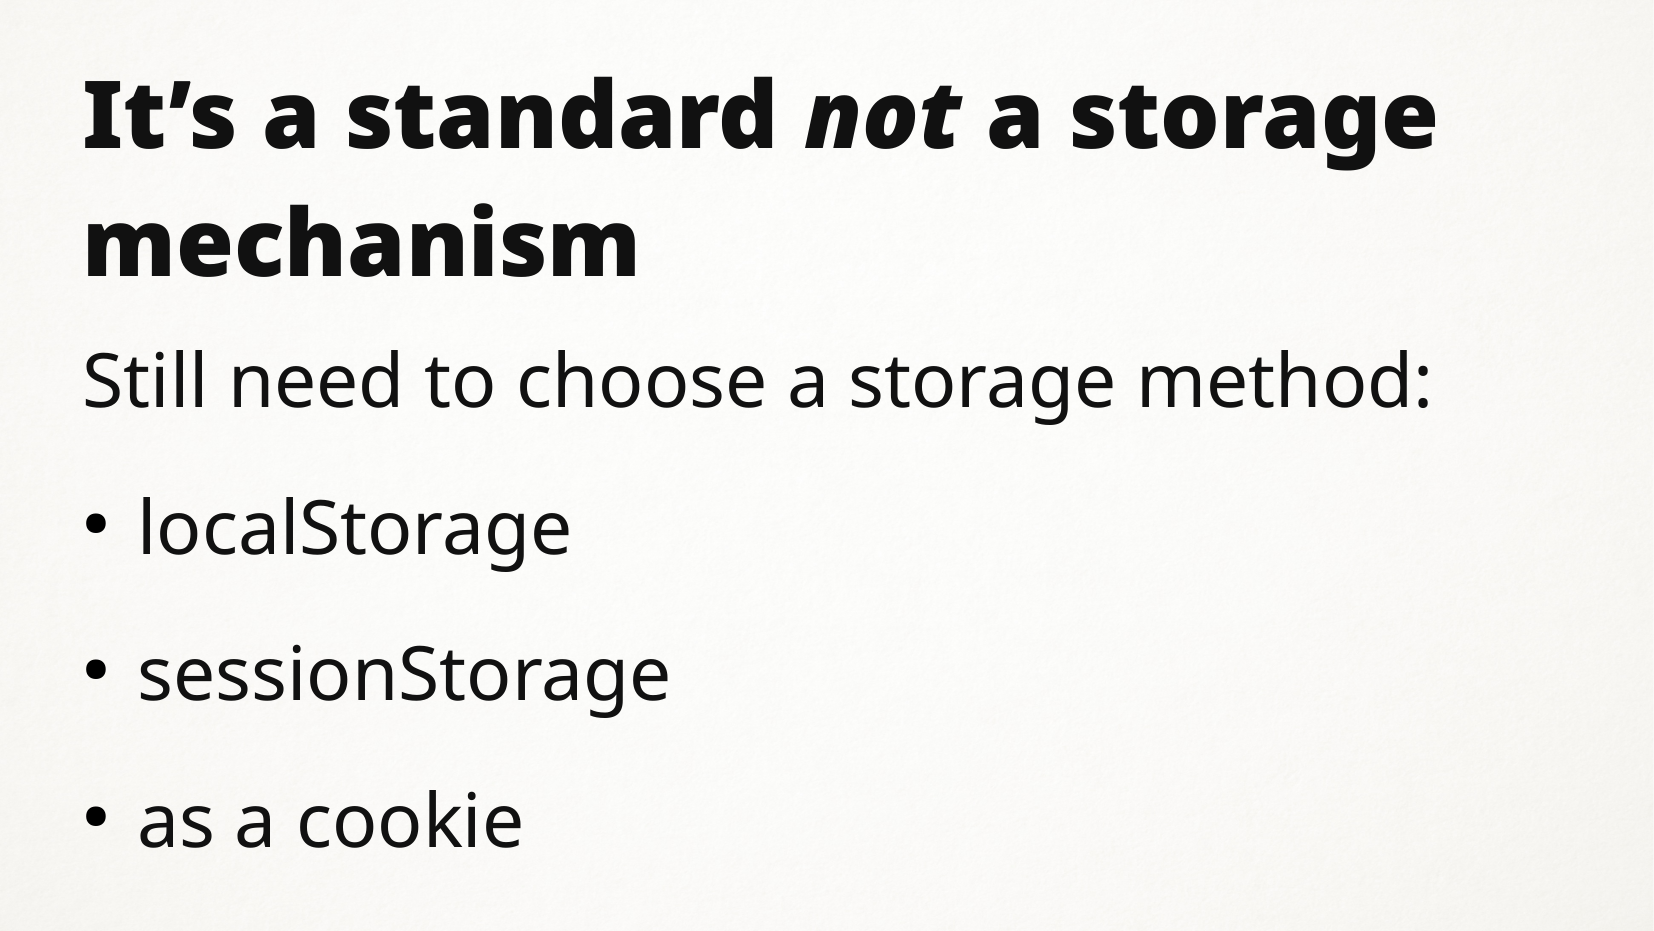

# It’s a standard not a storage mechanism
Still need to choose a storage method:
 localStorage
 sessionStorage
 as a cookie